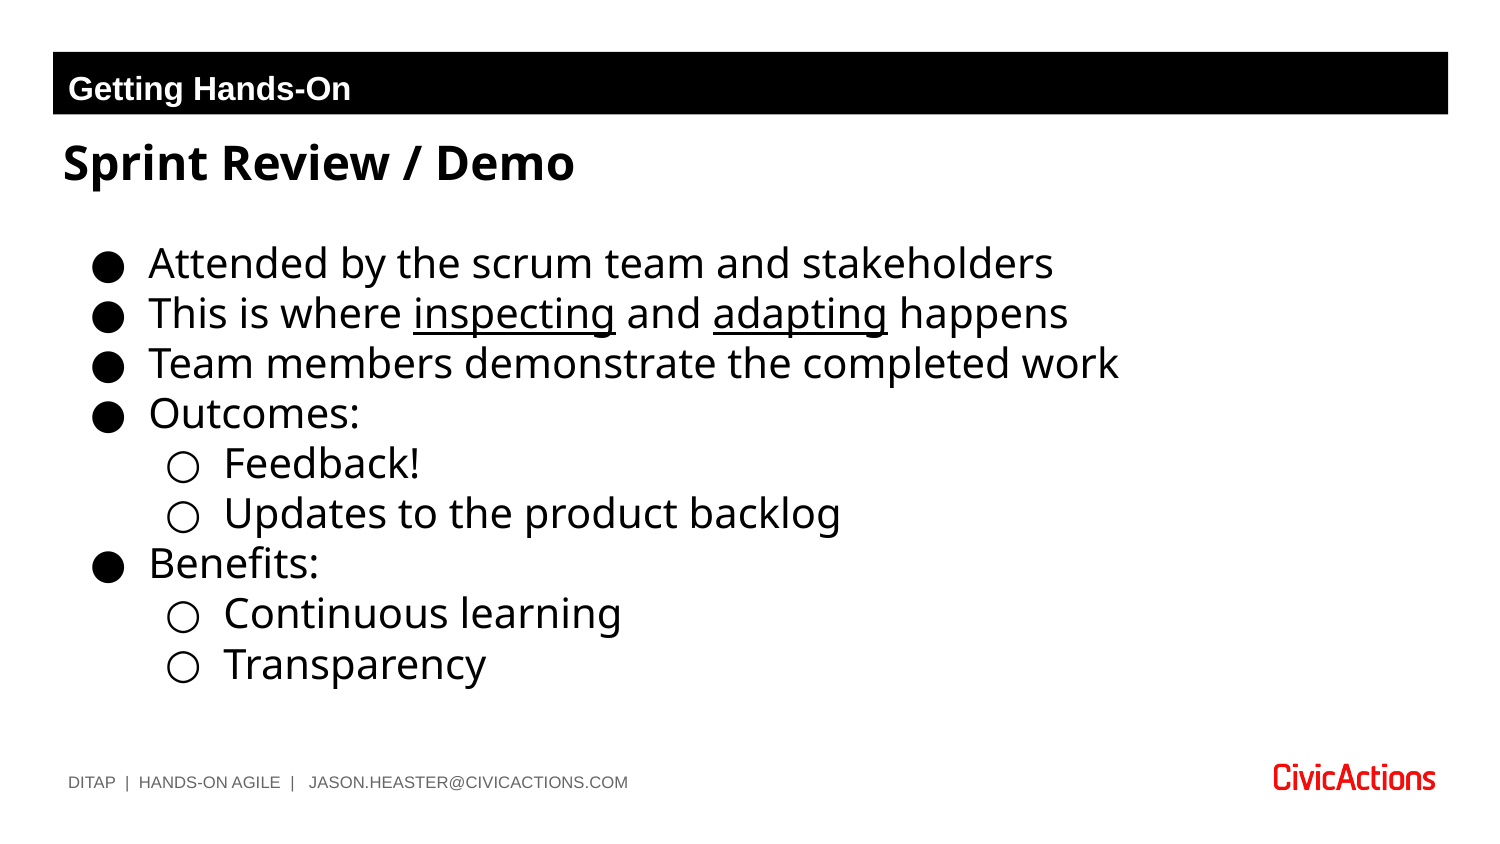

# Getting Hands-On
Sprint Review / Demo
Attended by the scrum team and stakeholders
This is where inspecting and adapting happens
Team members demonstrate the completed work
Outcomes:
Feedback!
Updates to the product backlog
Benefits:
Continuous learning
Transparency